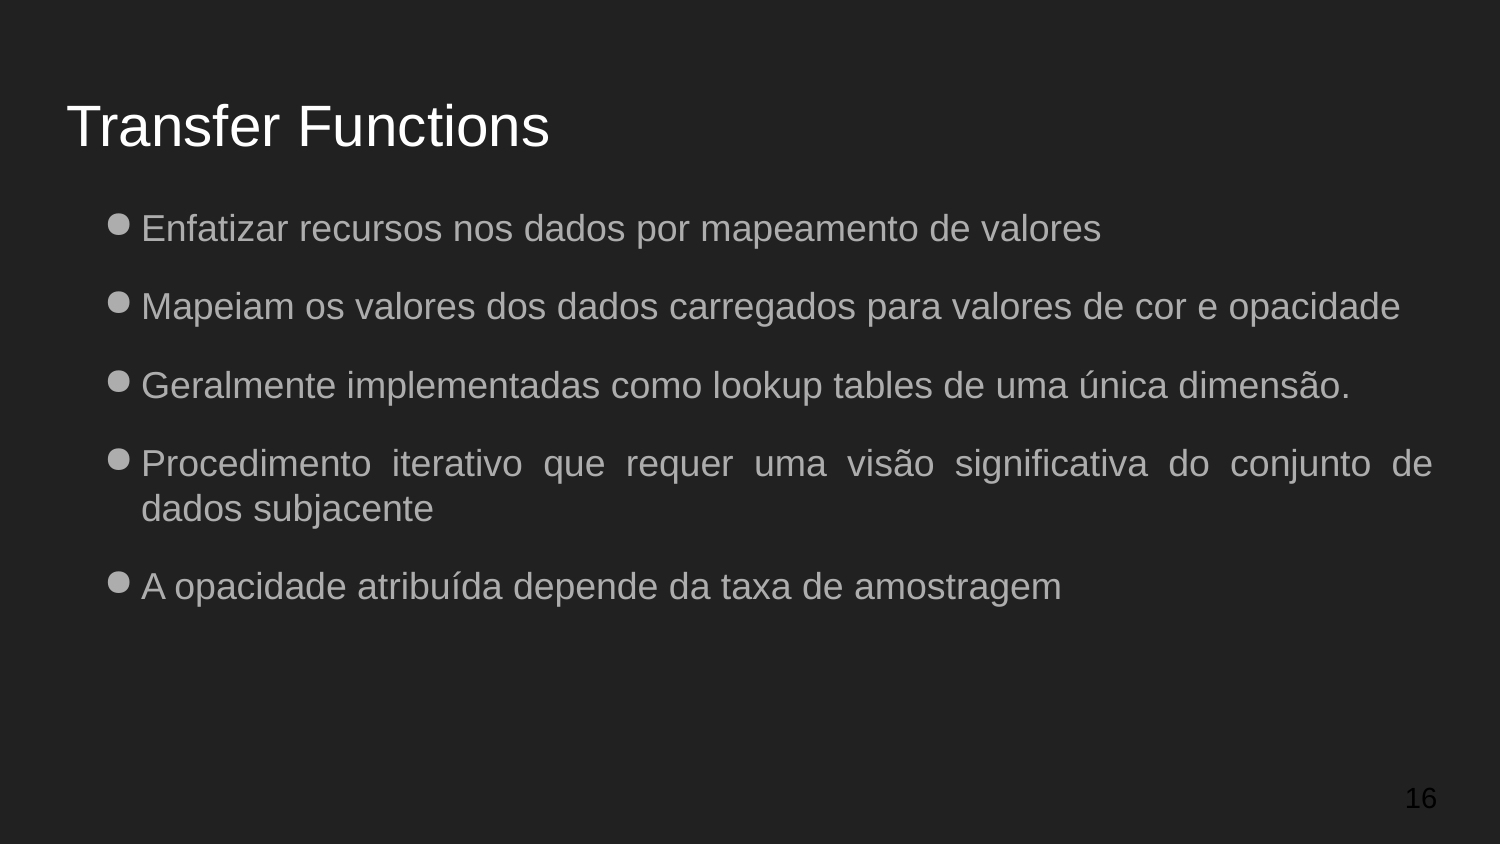

# Transfer Functions
Enfatizar recursos nos dados por mapeamento de valores
Mapeiam os valores dos dados carregados para valores de cor e opacidade
Geralmente implementadas como lookup tables de uma única dimensão.
Procedimento iterativo que requer uma visão significativa do conjunto de dados subjacente
A opacidade atribuída depende da taxa de amostragem